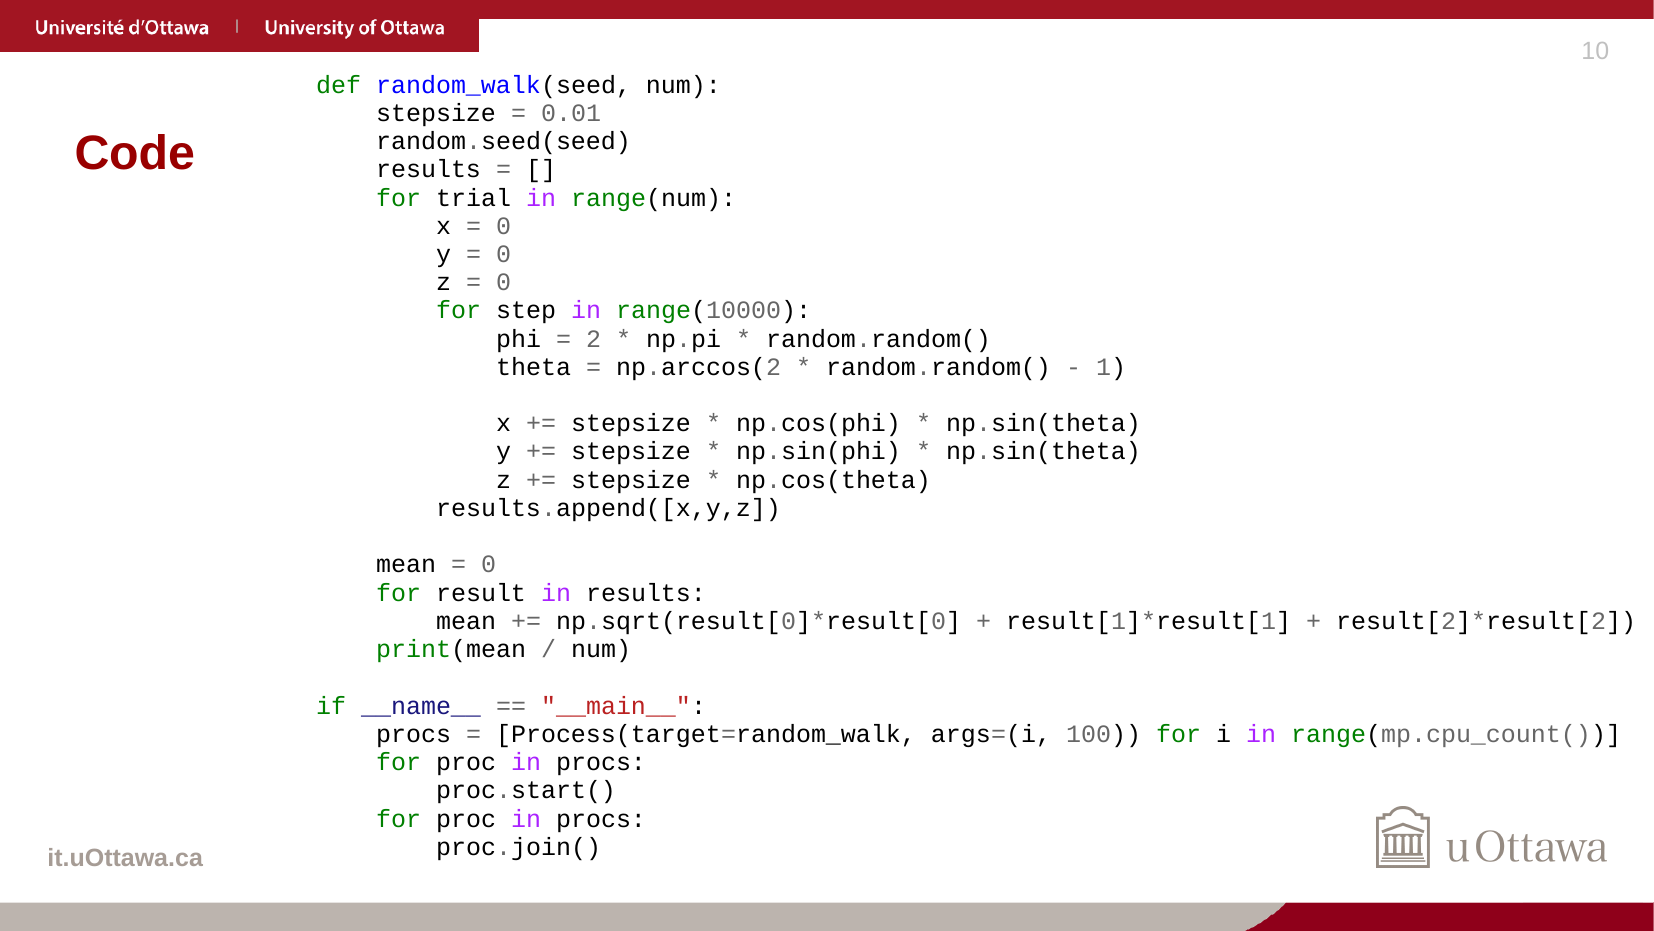

def random_walk(seed, num):
 stepsize = 0.01
 random.seed(seed)
 results = []
 for trial in range(num):
 x = 0
 y = 0
 z = 0
 for step in range(10000):
 phi = 2 * np.pi * random.random()
 theta = np.arccos(2 * random.random() - 1)
 x += stepsize * np.cos(phi) * np.sin(theta)
 y += stepsize * np.sin(phi) * np.sin(theta)
 z += stepsize * np.cos(theta)
 results.append([x,y,z])
 mean = 0
 for result in results:
 mean += np.sqrt(result[0]*result[0] + result[1]*result[1] + result[2]*result[2])
 print(mean / num)
if __name__ == "__main__":
 procs = [Process(target=random_walk, args=(i, 100)) for i in range(mp.cpu_count())]
 for proc in procs:
 proc.start()
 for proc in procs:
 proc.join()
# Code